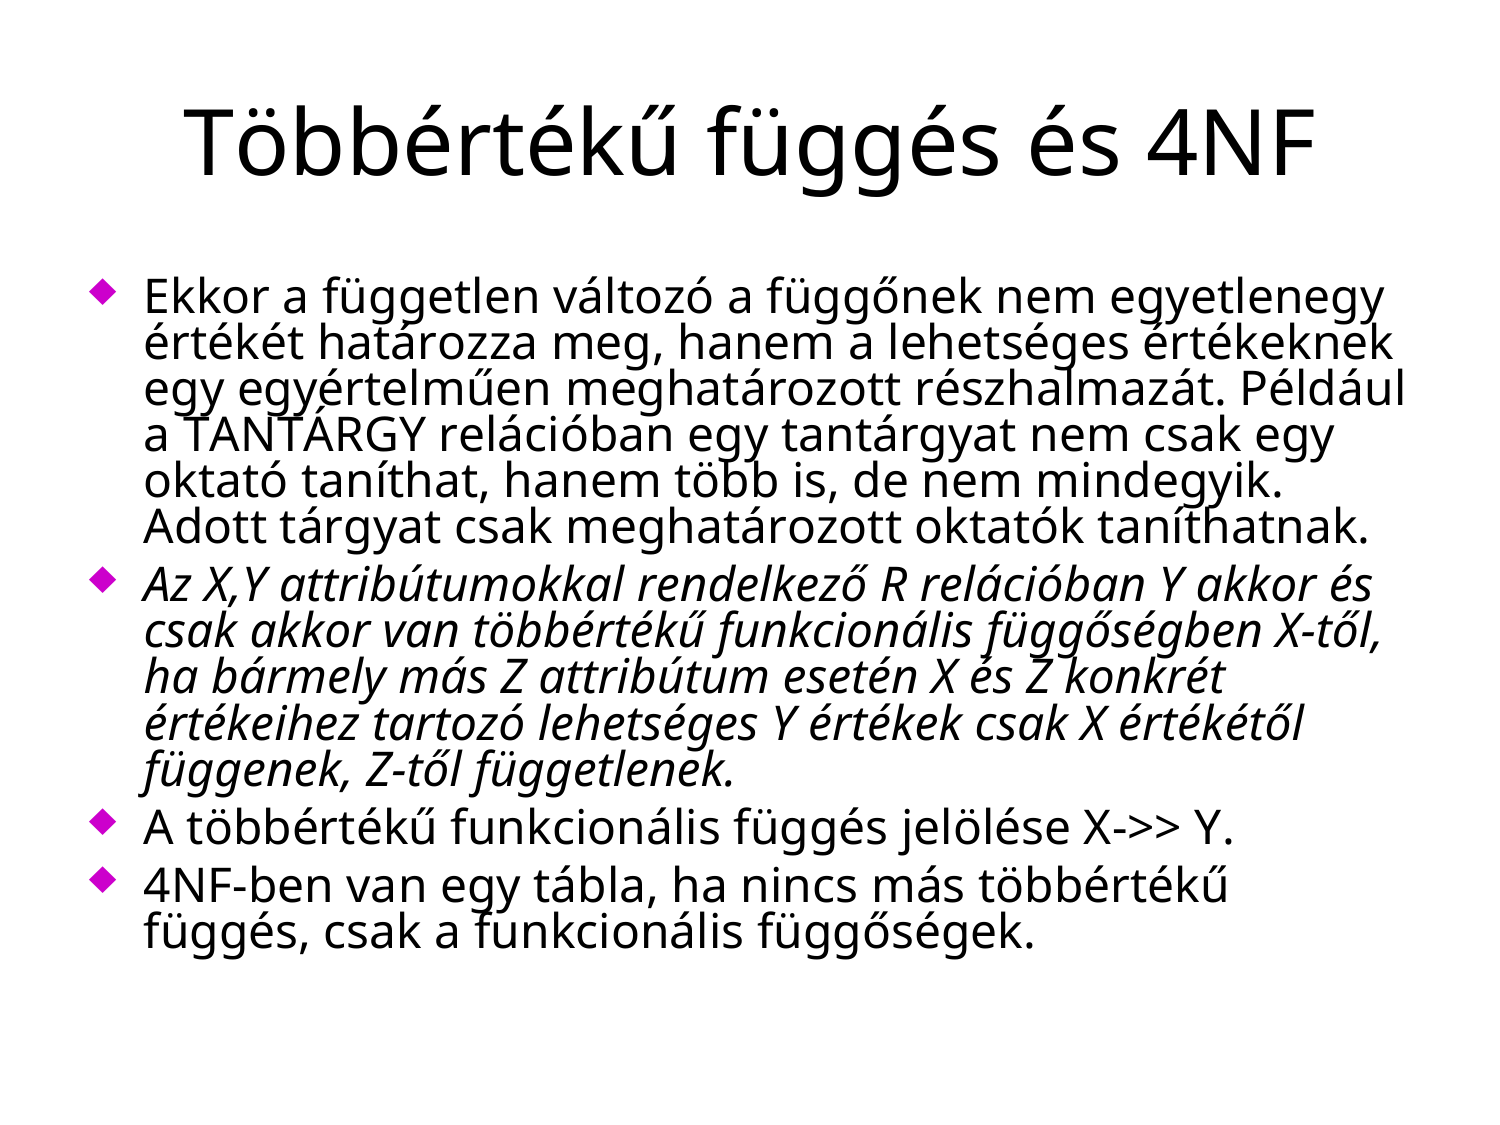

# Többértékű függés és 4NF
Ekkor a független változó a függőnek nem egyetlenegy értékét határozza meg, hanem a lehetséges értékeknek egy egyértelműen meghatározott részhalmazát. Például a TANTÁRGY relációban egy tantárgyat nem csak egy oktató taníthat, hanem több is, de nem mindegyik. Adott tárgyat csak meghatározott oktatók taníthatnak.
Az X,Y attribútumokkal rendelkező R relációban Y akkor és csak akkor van többértékű funkcionális függőségben X-től, ha bármely más Z attribútum esetén X és Z konkrét értékeihez tartozó lehetséges Y értékek csak X értékétől függenek, Z-től függetlenek.
A többértékű funkcionális függés jelölése X->> Y.
4NF-ben van egy tábla, ha nincs más többértékű függés, csak a funkcionális függőségek.